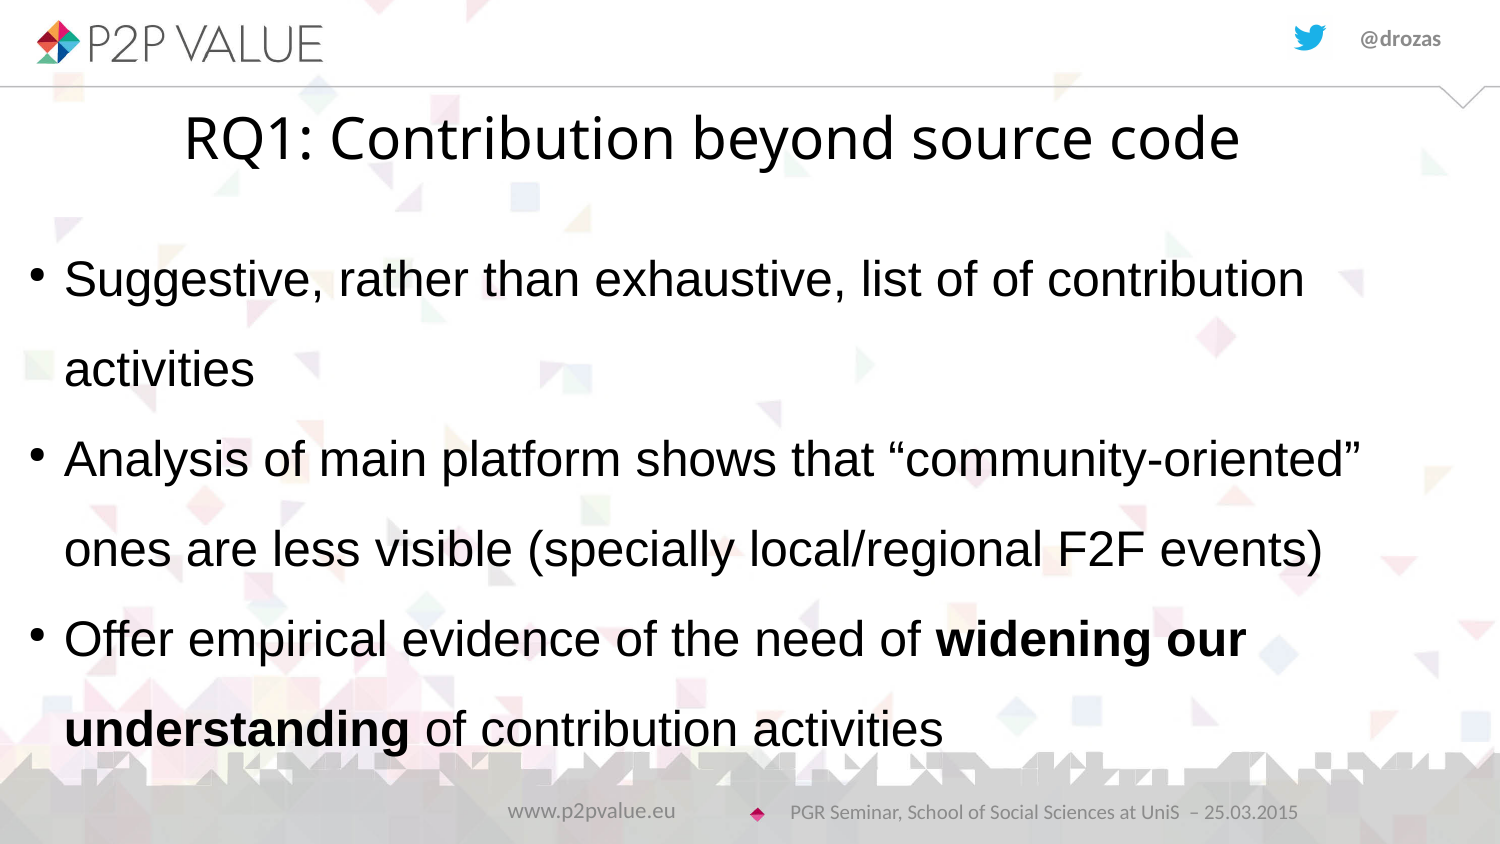

@drozas
# RQ1: Contribution beyond source code
Suggestive, rather than exhaustive, list of of contribution activities
Analysis of main platform shows that “community-oriented” ones are less visible (specially local/regional F2F events)
Offer empirical evidence of the need of widening our understanding of contribution activities
PGR Seminar, School of Social Sciences at UniS – 25.03.2015
www.p2pvalue.eu